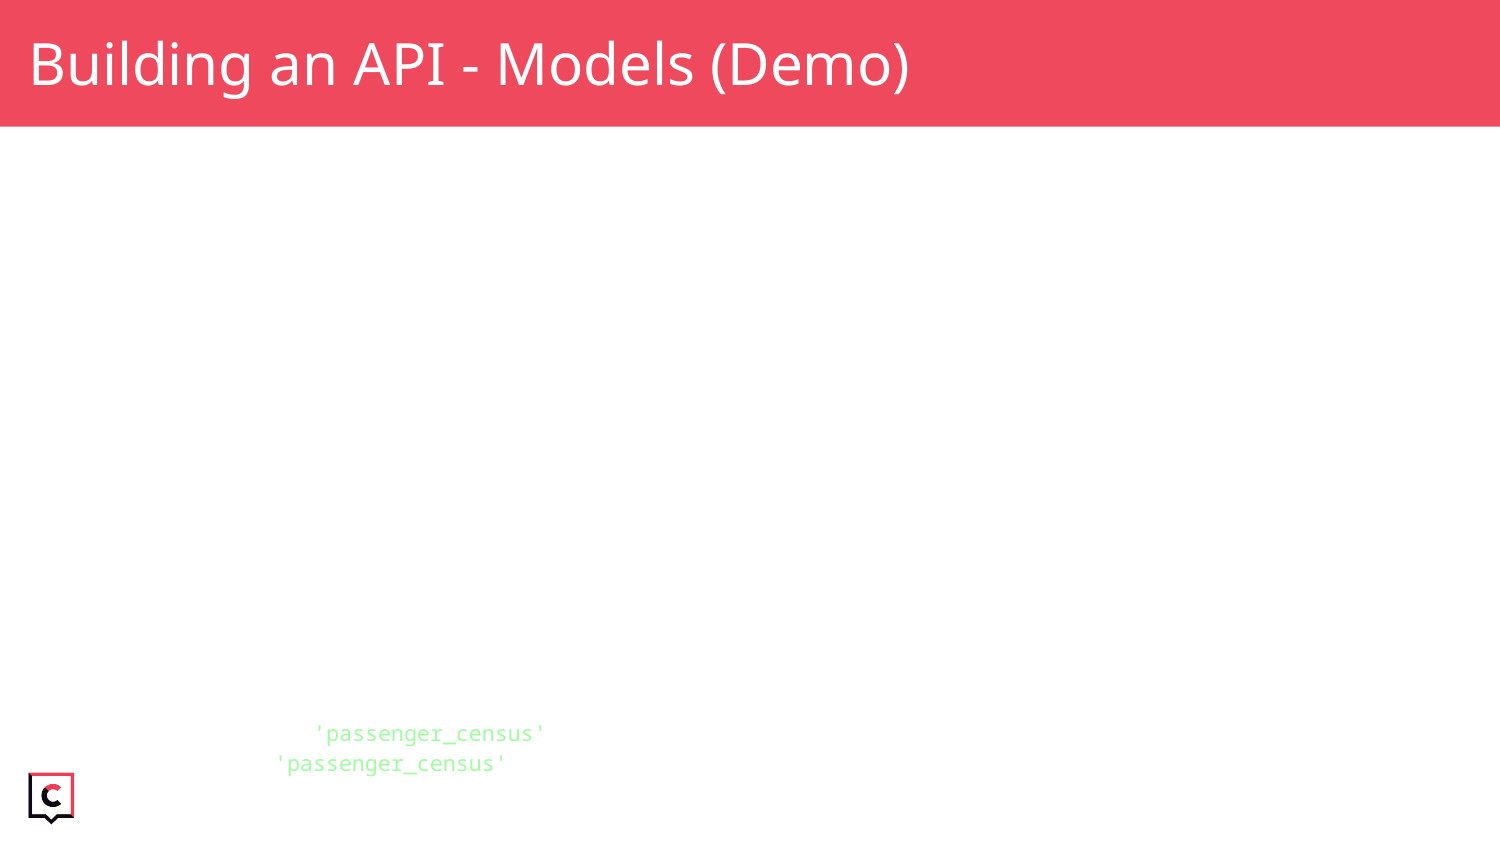

# Building an API - Models (Demo)
class PassengerCensus(models.Model):
 summary_begin_date = models.DateField(blank=True, null=True)
 route_number = models.IntegerField(blank=True, null=True)
 direction = models.IntegerField(blank=True, null=True)
 service_key = models.TextField(blank=True, null=True)
 stop_seq = models.IntegerField(blank=True, null=True)
 location_id = models.IntegerField(blank=True, null=True)
 public_location_description = models.TextField(blank=True, null=True)
 ons = models.IntegerField(blank=True, null=True)
 offs = models.IntegerField(blank=True, null=True)
 x_coord = models.FloatField(blank=True, null=True)
 y_coord = models.FloatField(blank=True, null=True)
 geom_4326 = models.GeometryField(blank=True, null=True)
 census_block = models.CharField(max_length=255, blank=True, null=True)
 class Meta:
 managed = False
 db_table = 'passenger_census'
 in_db = 'passenger_census'